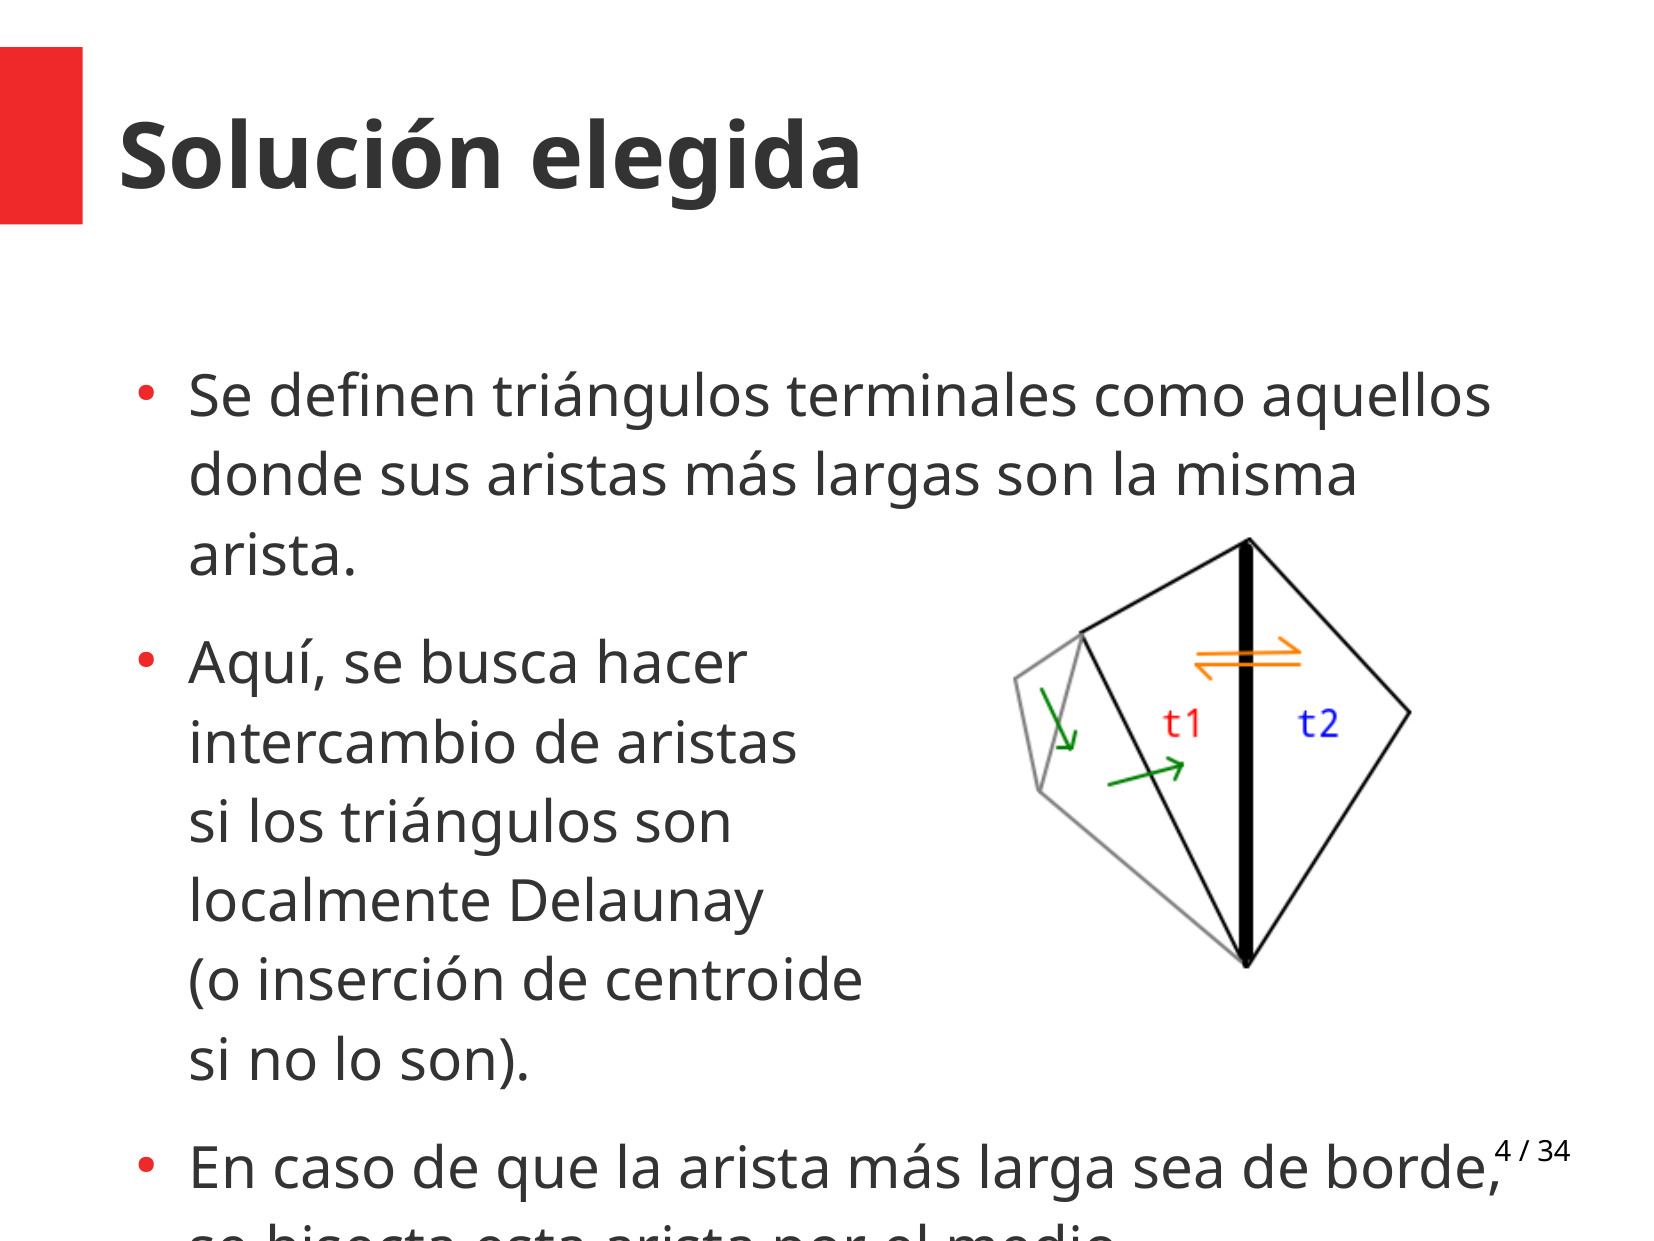

# Solución elegida
Se definen triángulos terminales como aquellos donde sus aristas más largas son la misma arista.
Aquí, se busca hacer
intercambio de aristas
si los triángulos son
localmente Delaunay
(o inserción de centroide
si no lo son).
En caso de que la arista más larga sea de borde, se bisecta esta arista por el medio.
4